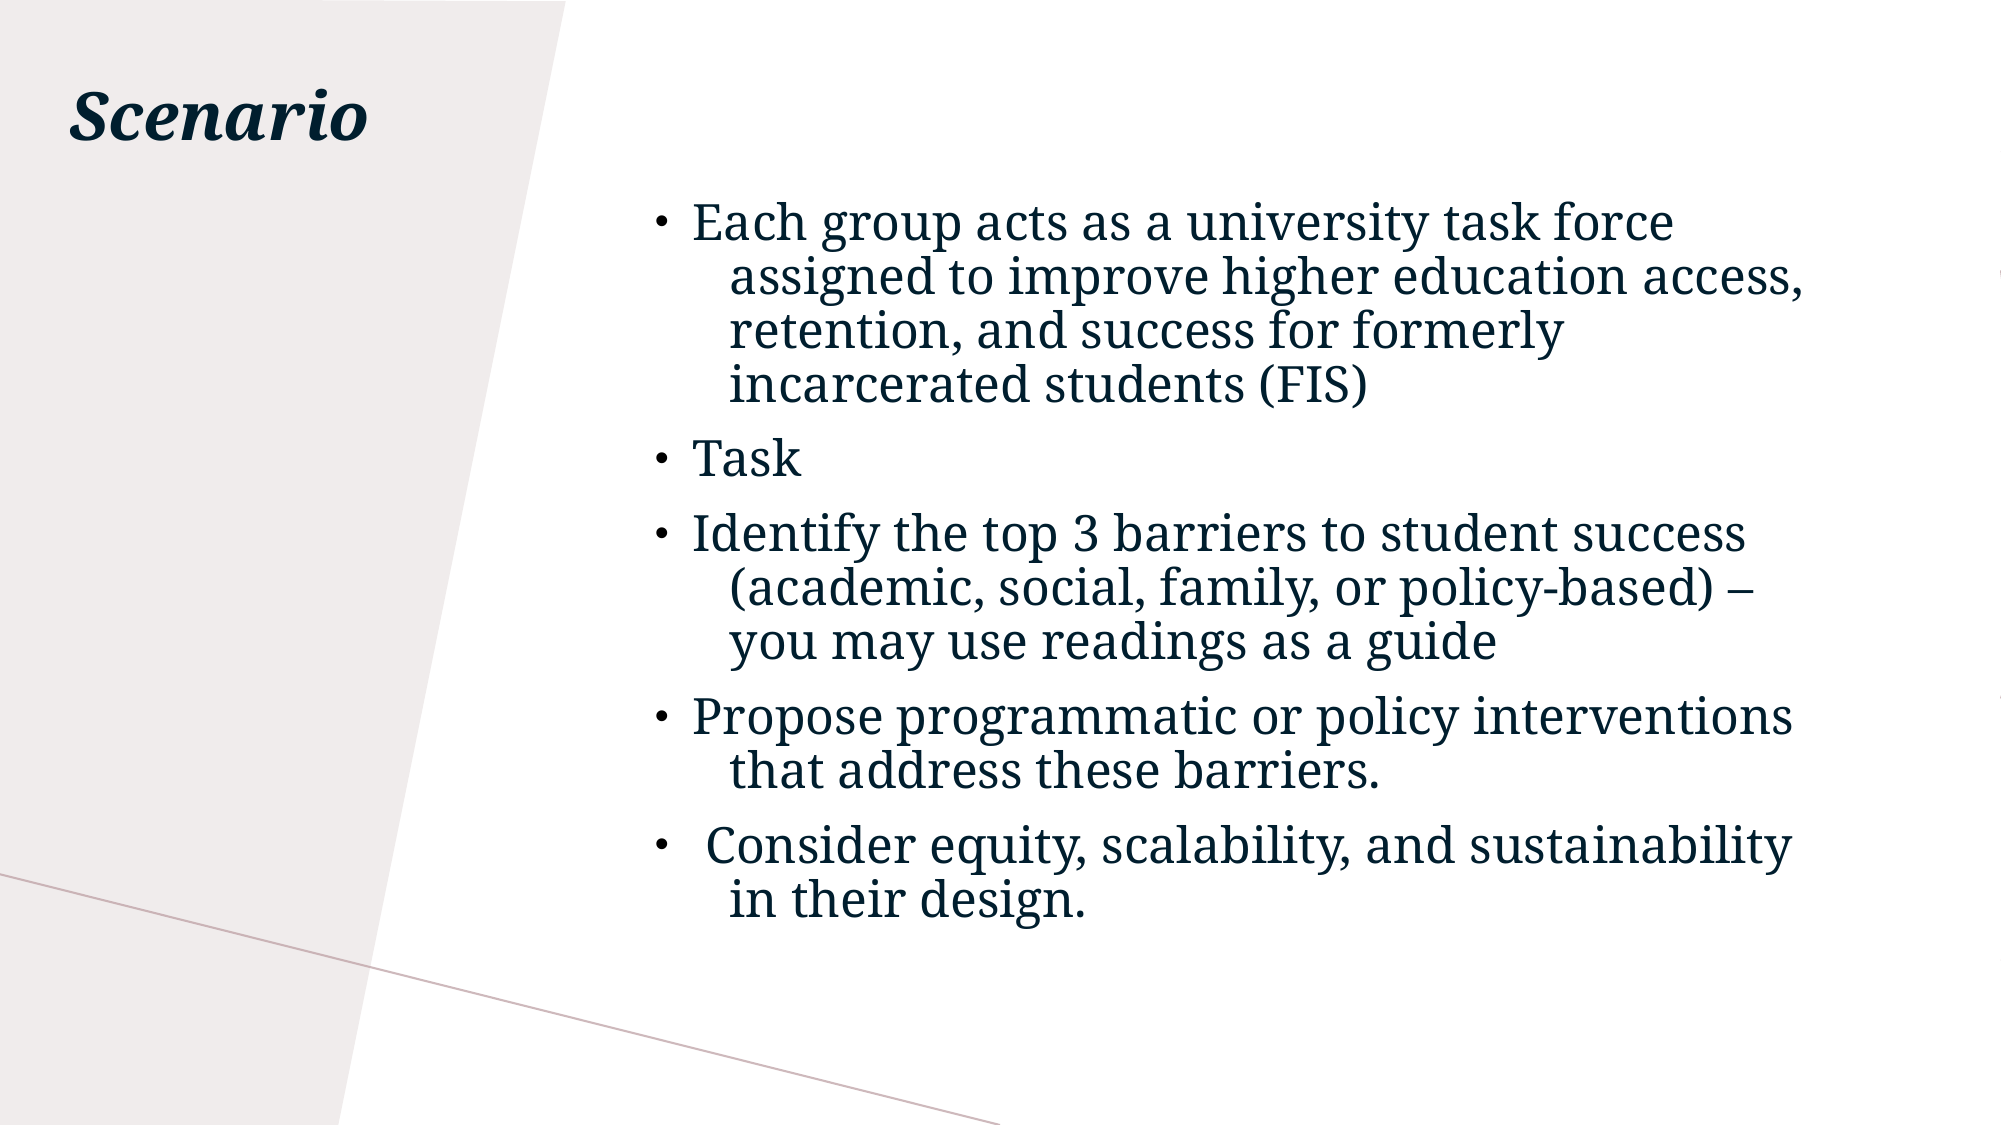

# Scenario
Each group acts as a university task force assigned to improve higher education access, retention, and success for formerly incarcerated students (FIS)
Task
Identify the top 3 barriers to student success (academic, social, family, or policy-based) – you may use readings as a guide
Propose programmatic or policy interventions that address these barriers.
 Consider equity, scalability, and sustainability in their design.